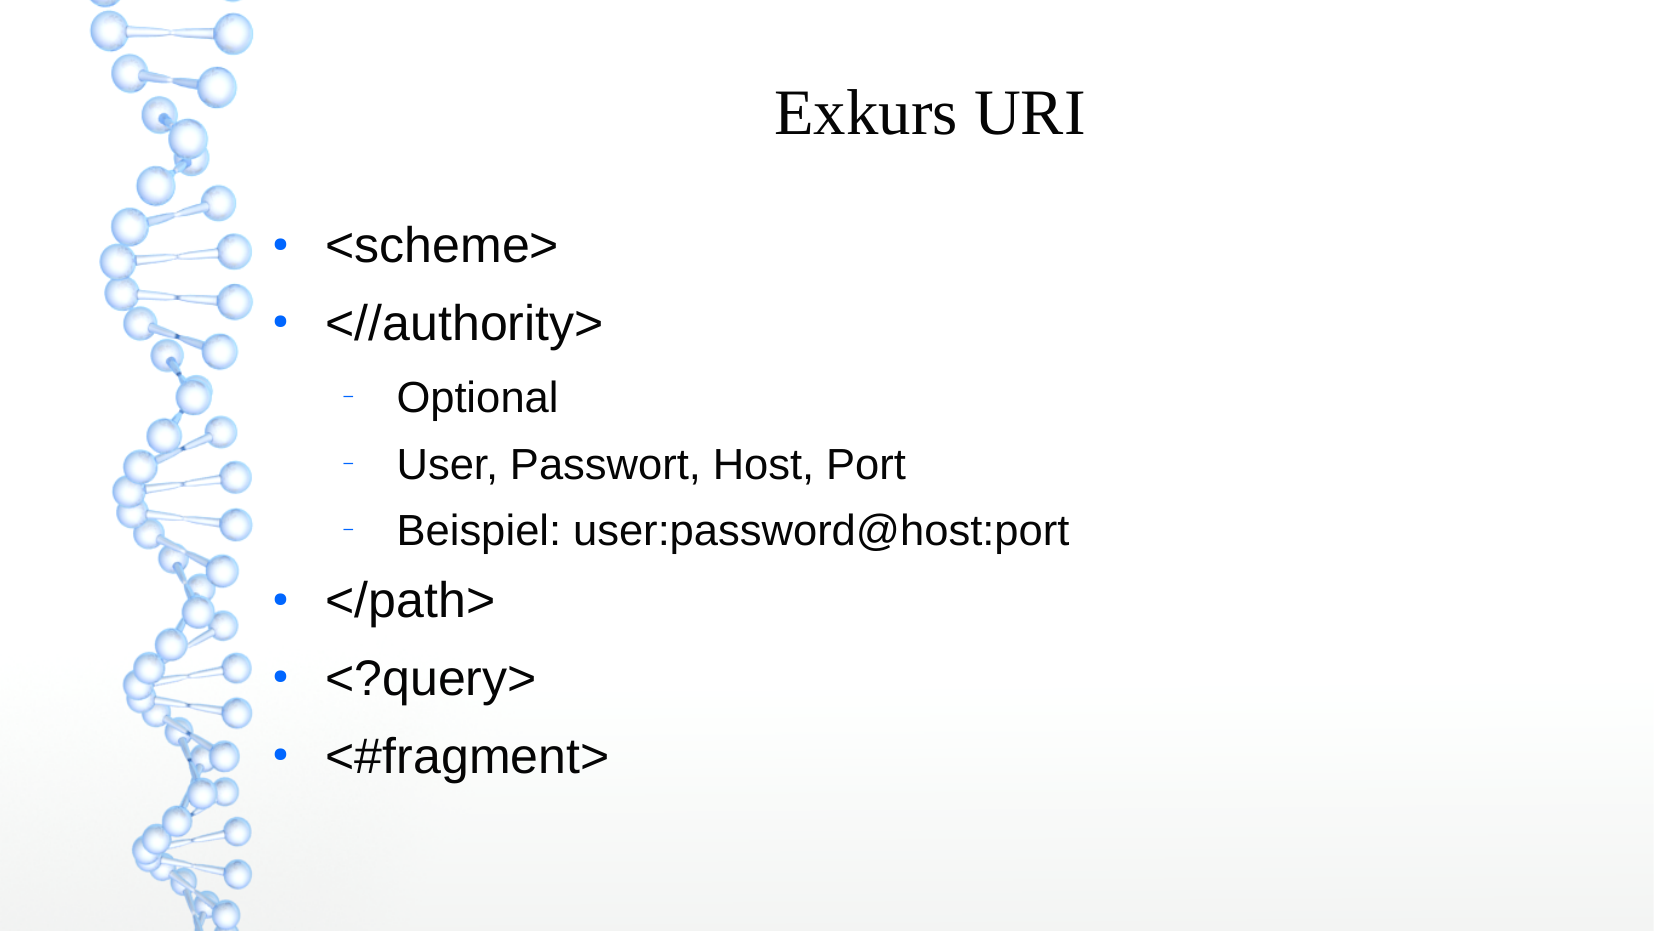

# Exkurs URI
<scheme>
<//authority>
Optional
User, Passwort, Host, Port
Beispiel: user:password@host:port
</path>
<?query>
<#fragment>